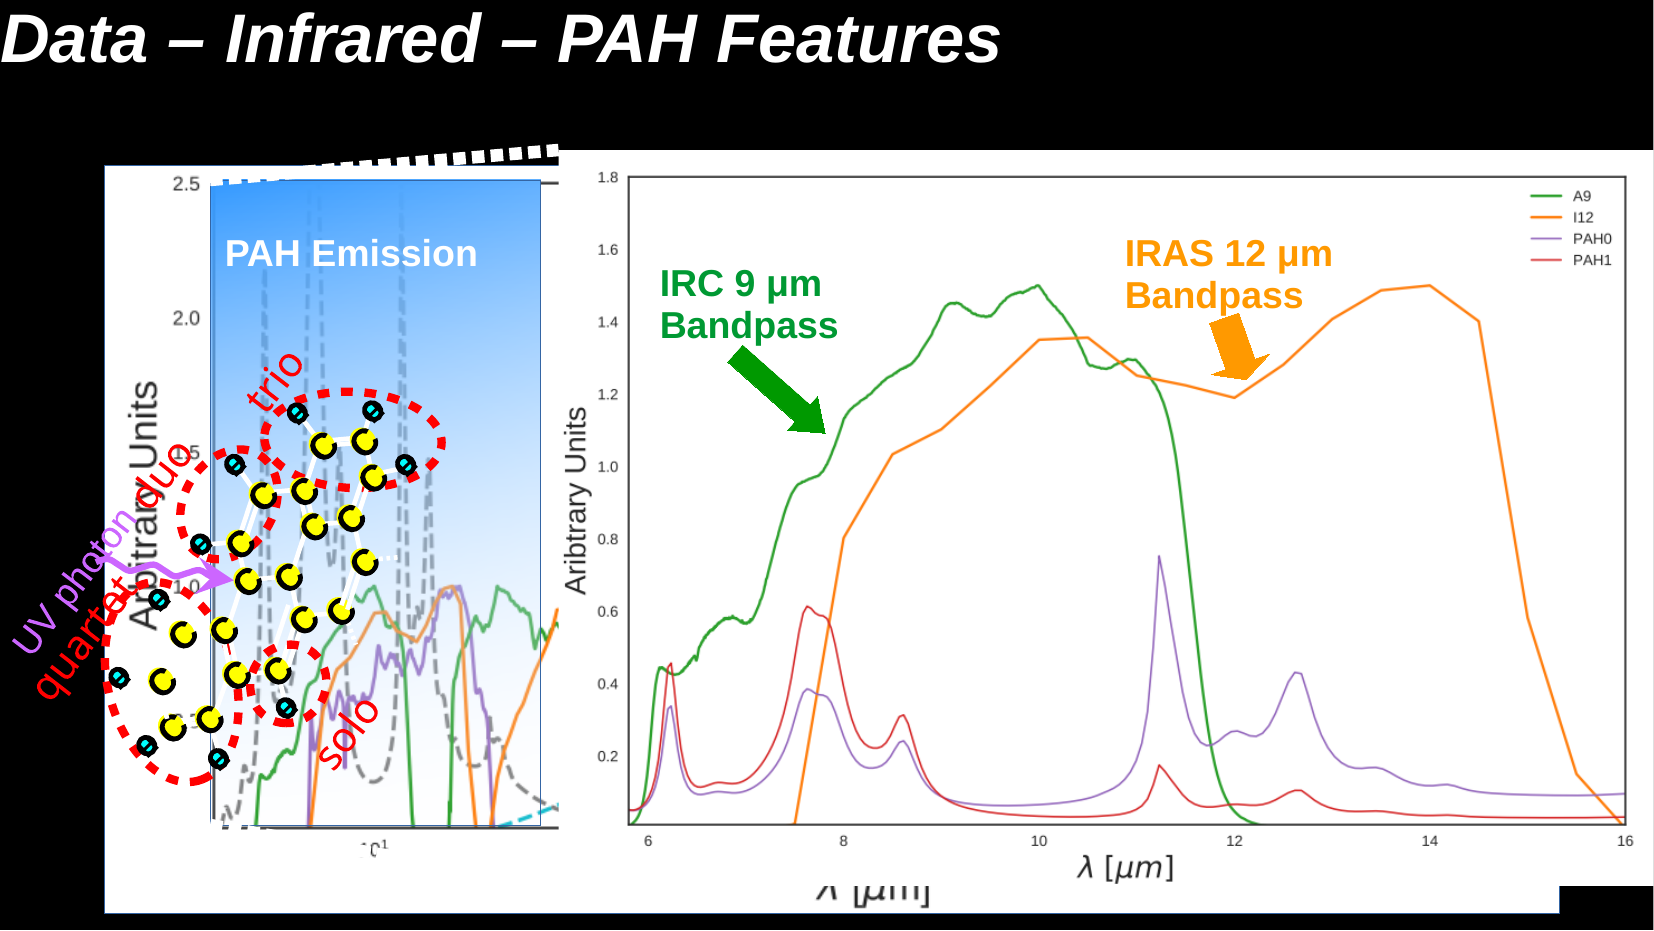

# Data – Infrared – PAH Features
PAH Emission
IRAS 12 μm Bandpass
IRC 9 μm Bandpass
trio
H
H
C
C
duo
H
H
C
C
C
C
C
C
H
C
UV photon
C
C
H
C
quartet
C
C
C
C
C
C
H
C
solo
H
C
C
C
C
H
H